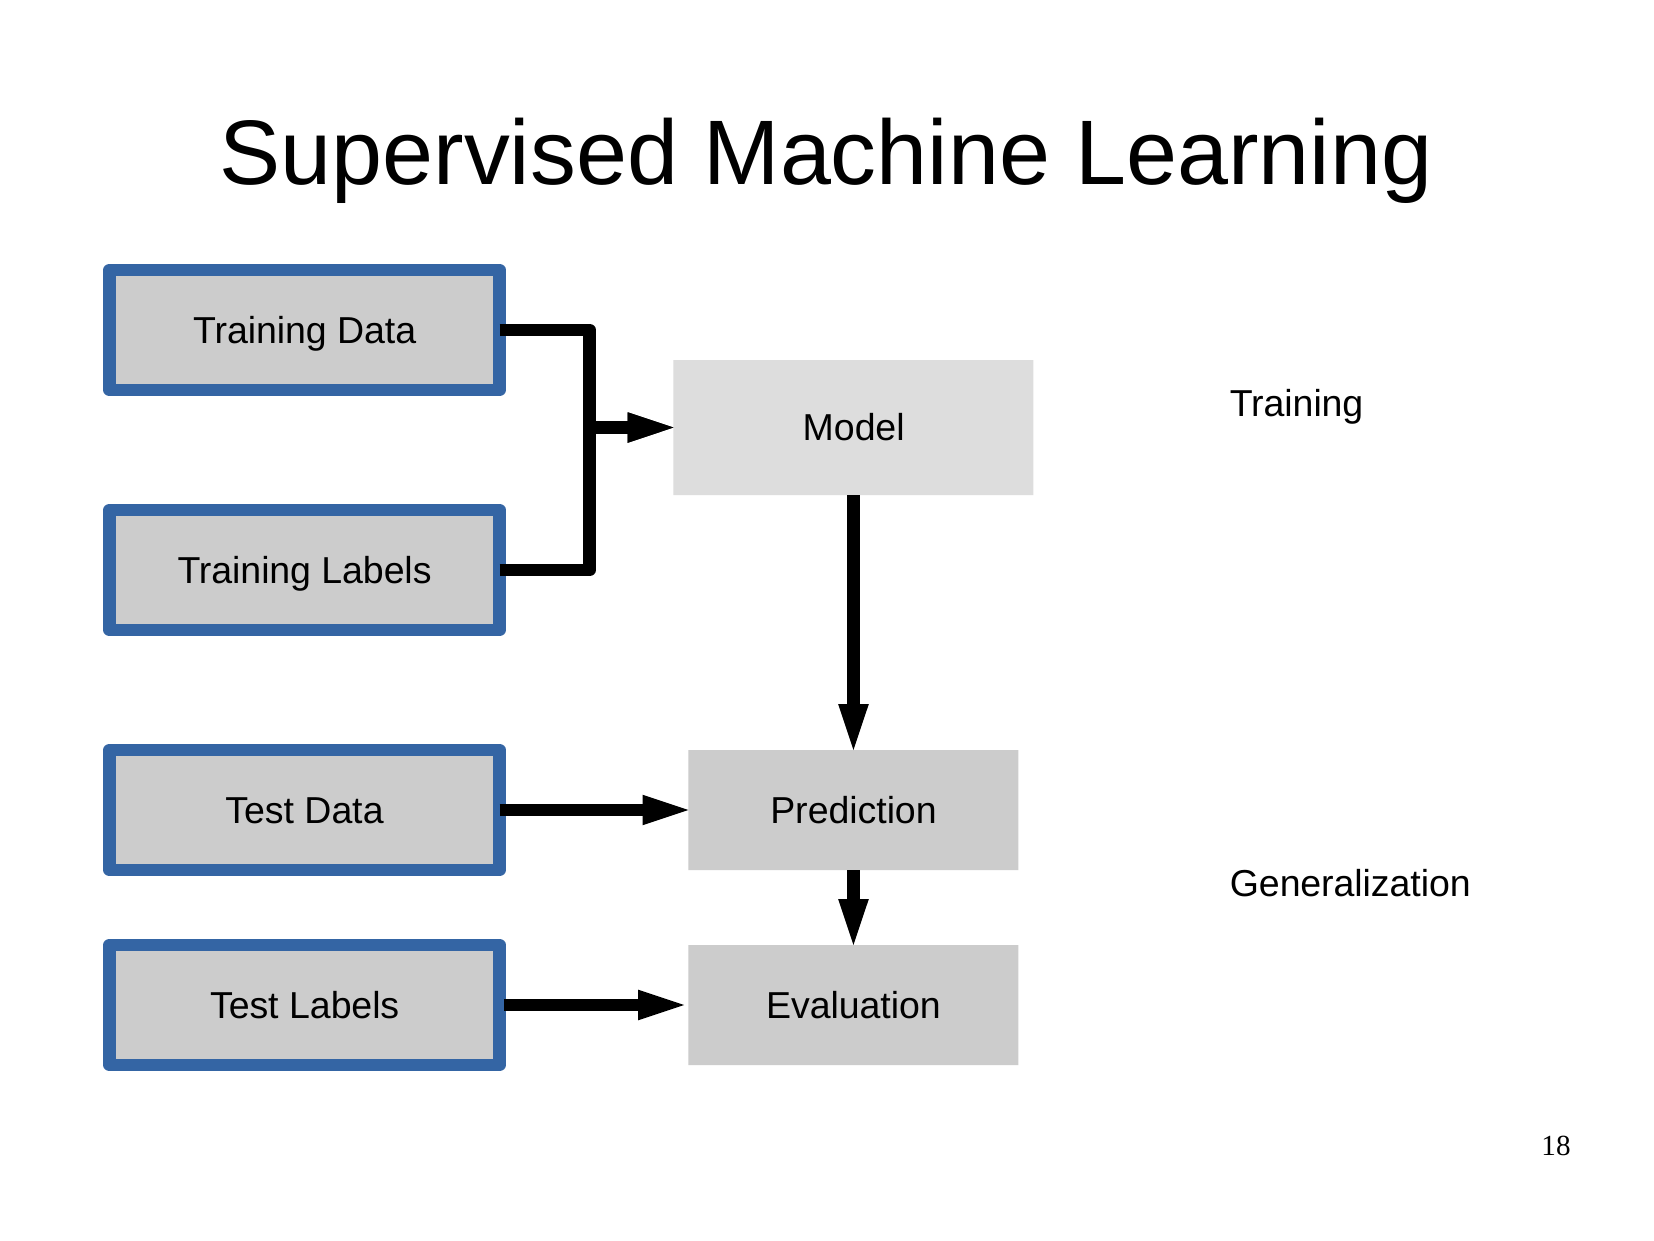

# Supervised Machine Learning
Training Data
Model
Training
Training Labels
Test Data
Prediction
Generalization
Test Labels
Evaluation
18